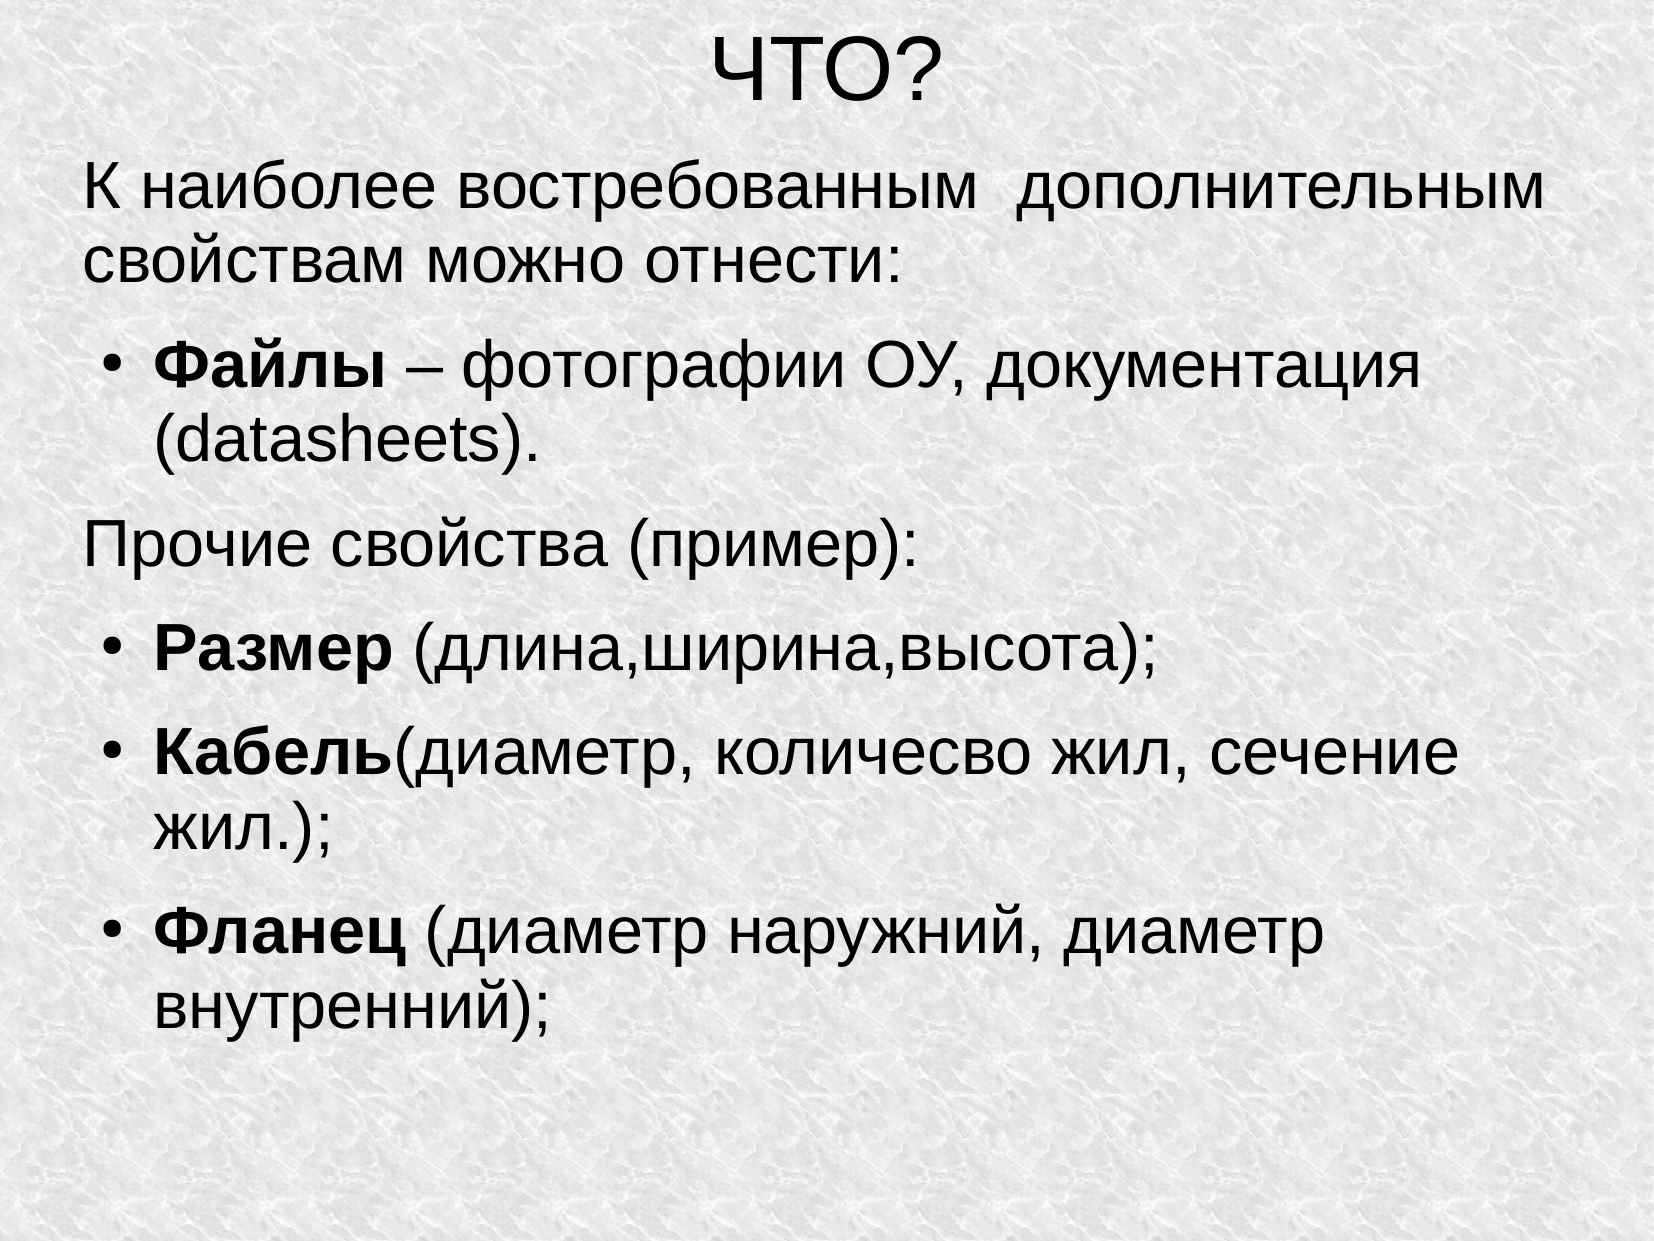

# ЧТО?
К наиболее востребованным дополнительным свойствам можно отнести:
Файлы – фотографии ОУ, документация (datasheets).
Прочие свойства (пример):
Размер (длина,ширина,высота);
Кабель(диаметр, количесво жил, сечение жил.);
Фланец (диаметр наружний, диаметр внутренний);